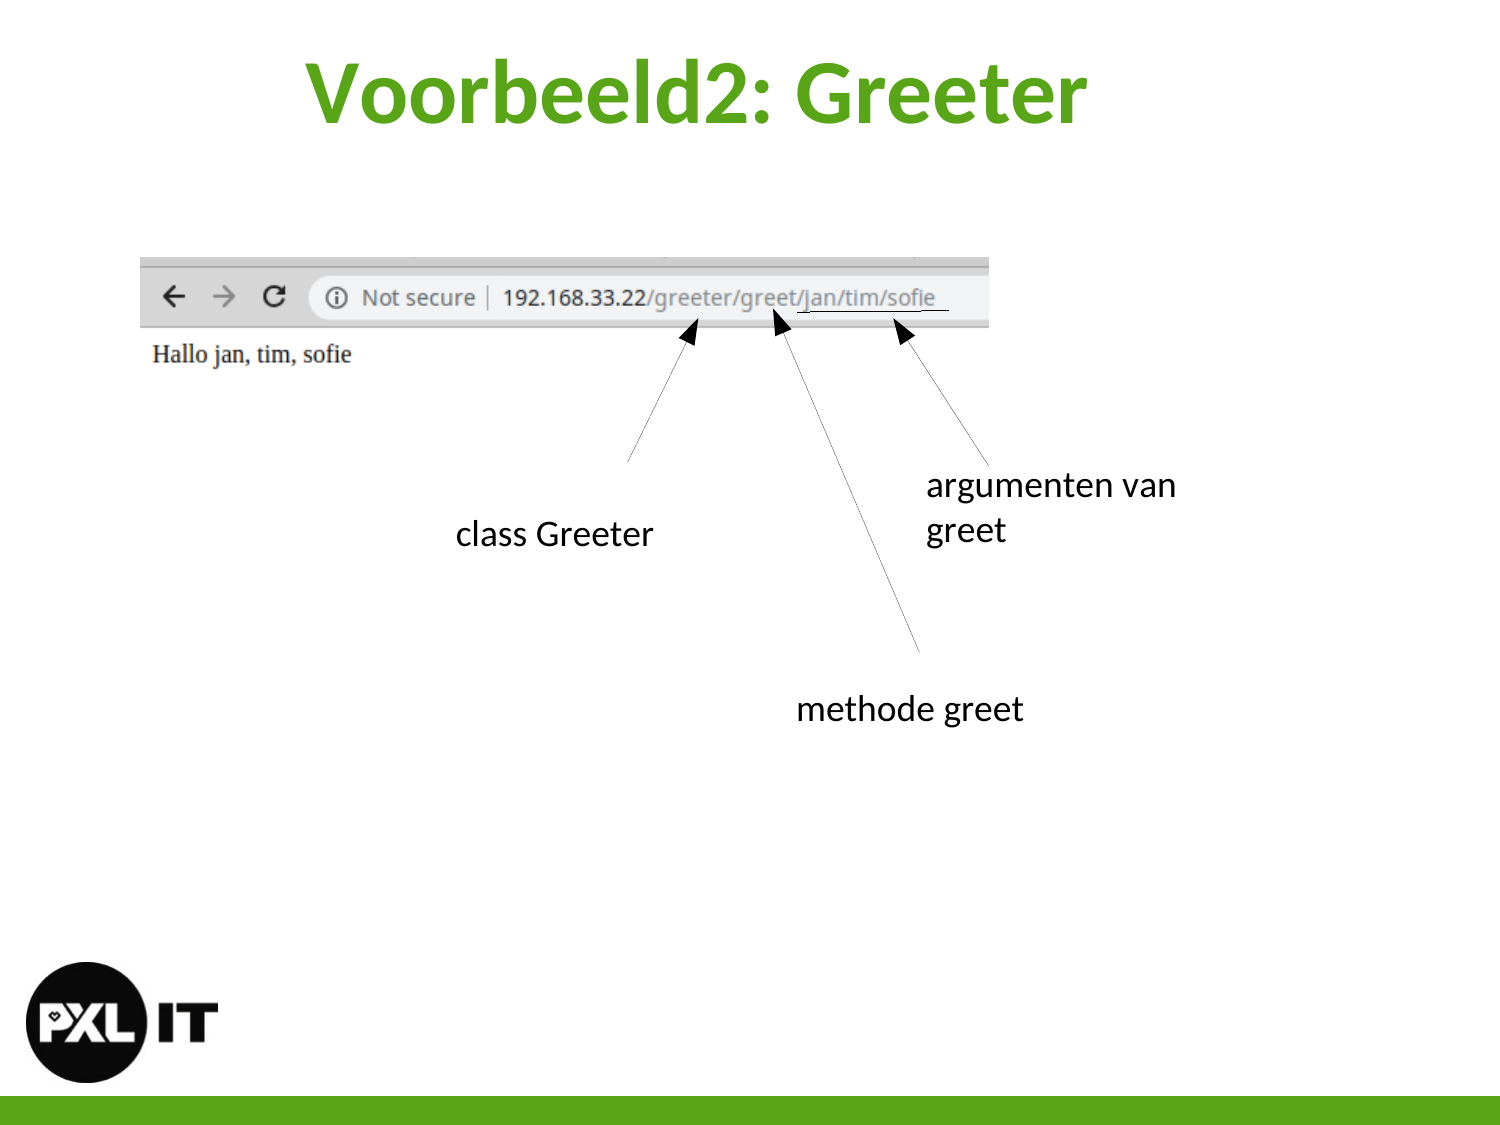

Voorbeeld2: Greeter
argumenten van greet
class Greeter
methode greet